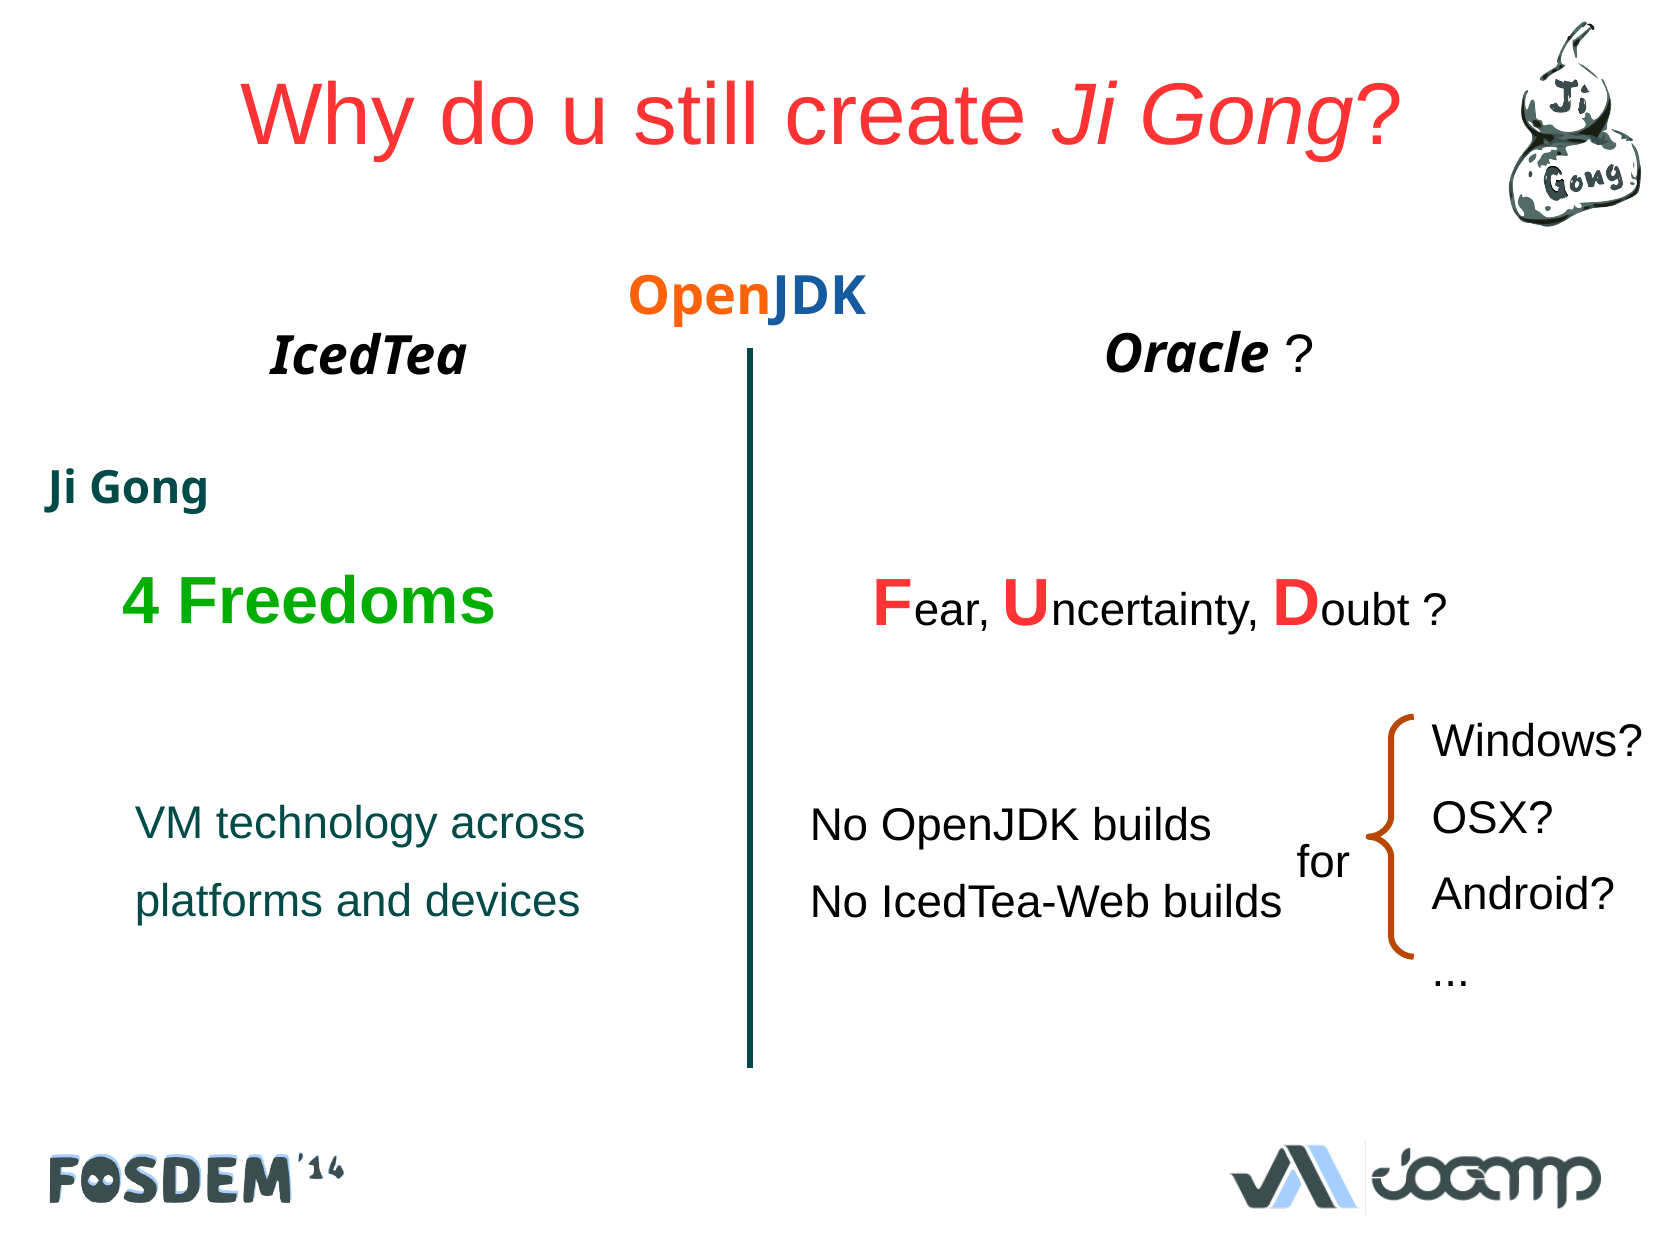

# Why do u still create Ji Gong?
OpenJDK
Oracle ?
IcedTea
Ji Gong
4 Freedoms
Fear, Uncertainty, Doubt ?
Windows?
OSX?
Android?
...
No OpenJDK builds
No IcedTea-Web builds
for
VM technology across platforms and devices